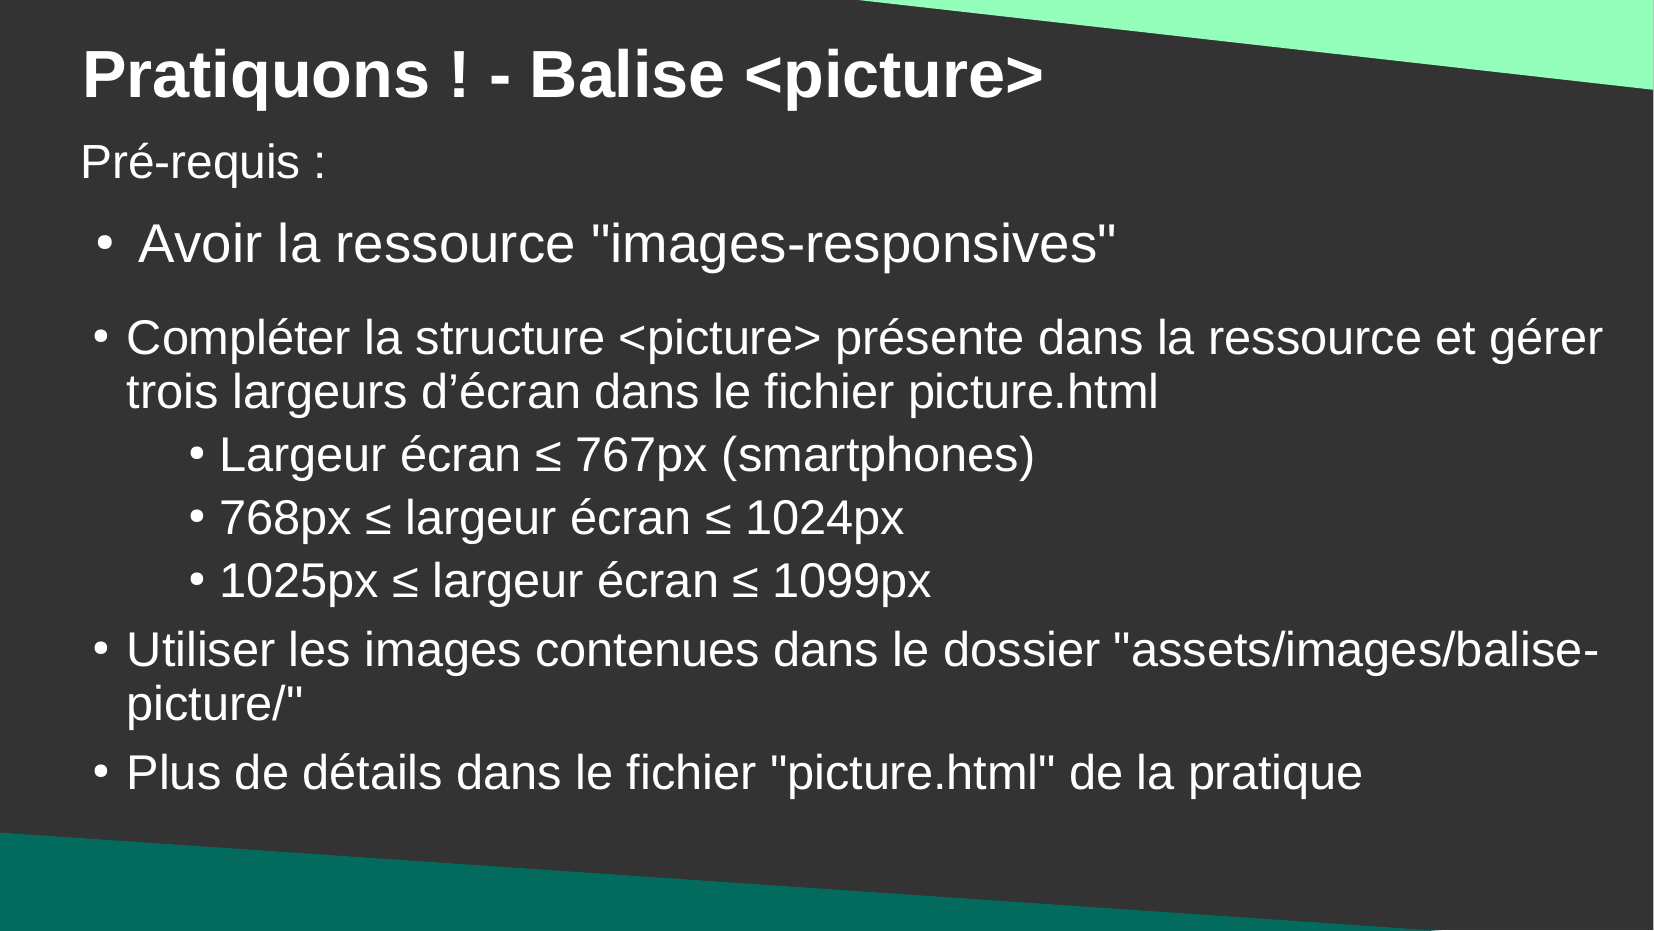

# Pratiquons ! - Balise <picture>
Pré-requis :
Avoir la ressource "images-responsives"
Compléter la structure <picture> présente dans la ressource et gérer trois largeurs d’écran dans le fichier picture.html
Largeur écran ≤ 767px (smartphones)
768px ≤ largeur écran ≤ 1024px
1025px ≤ largeur écran ≤ 1099px
Utiliser les images contenues dans le dossier "assets/images/balise-picture/"
Plus de détails dans le fichier "picture.html" de la pratique